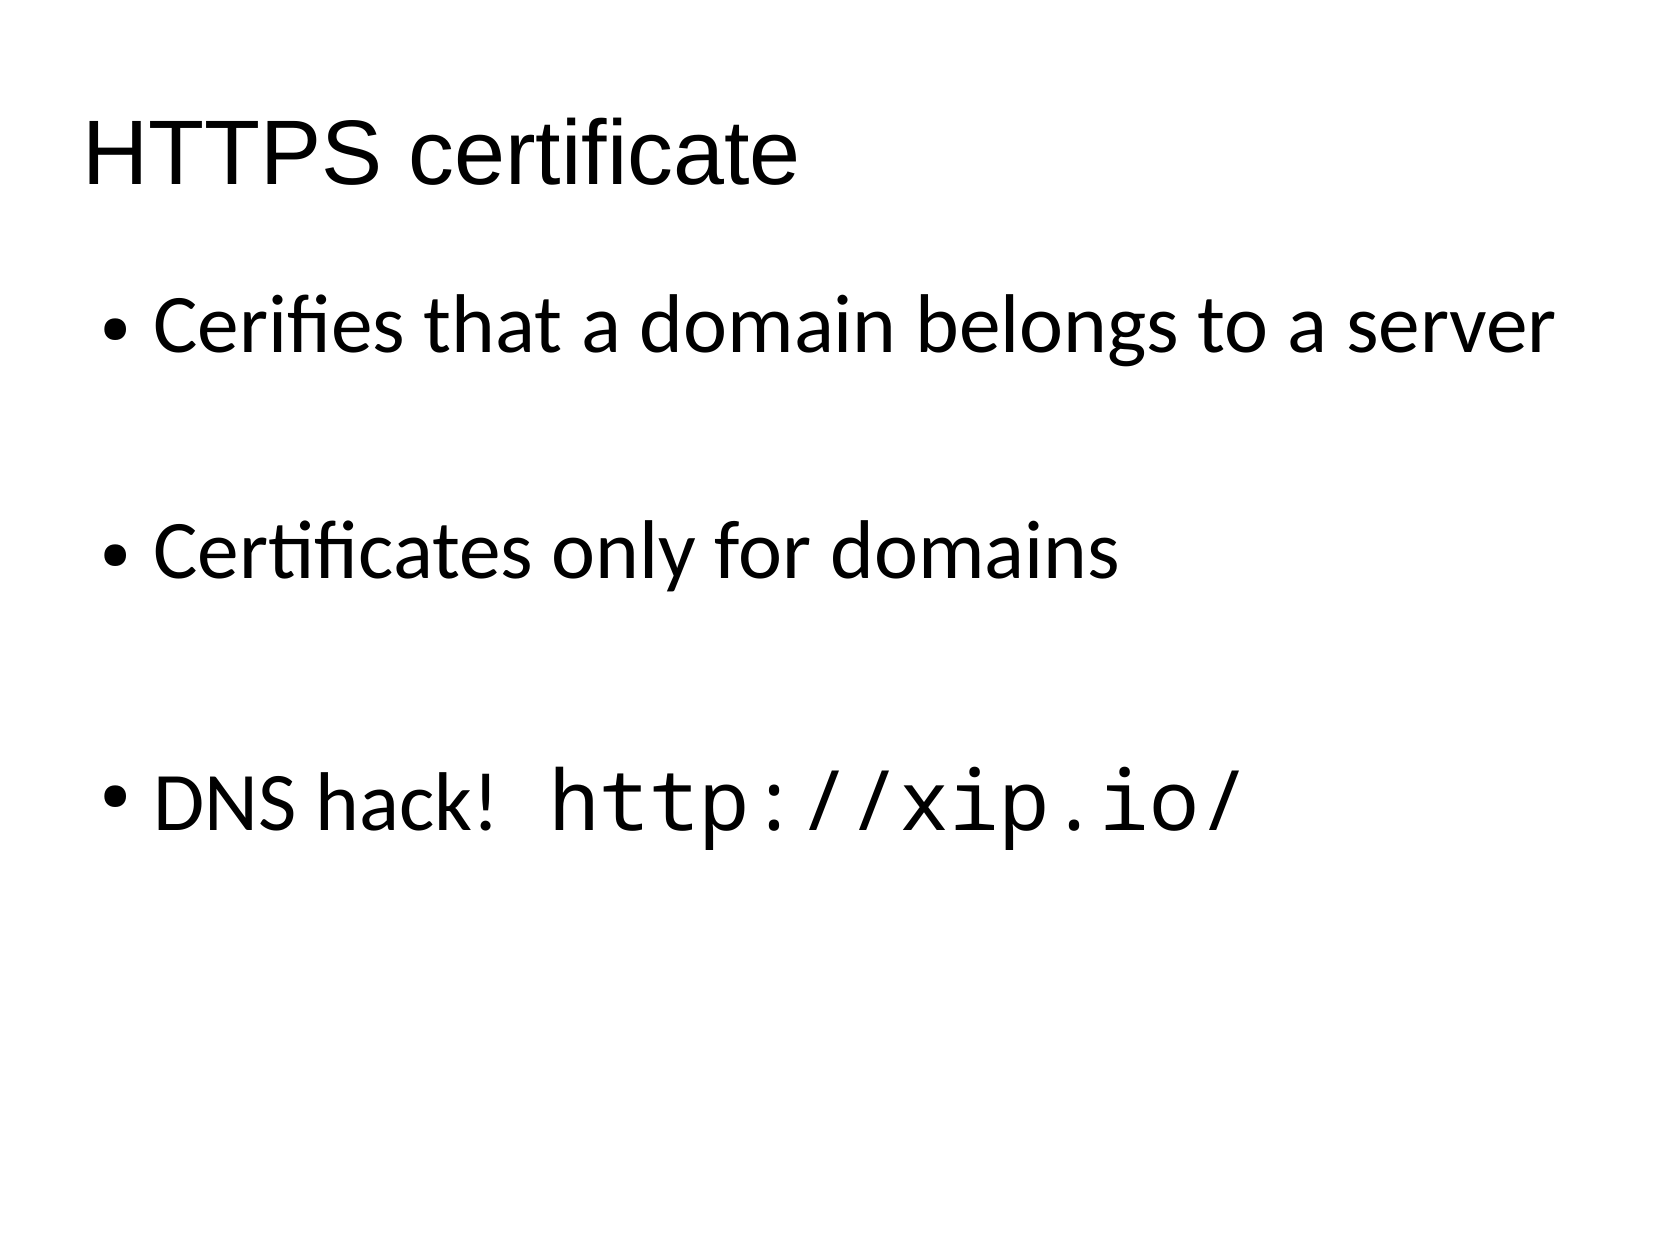

# HTTPS certificate
Cerifies that a domain belongs to a server
Certificates only for domains
DNS hack! http://xip.io/